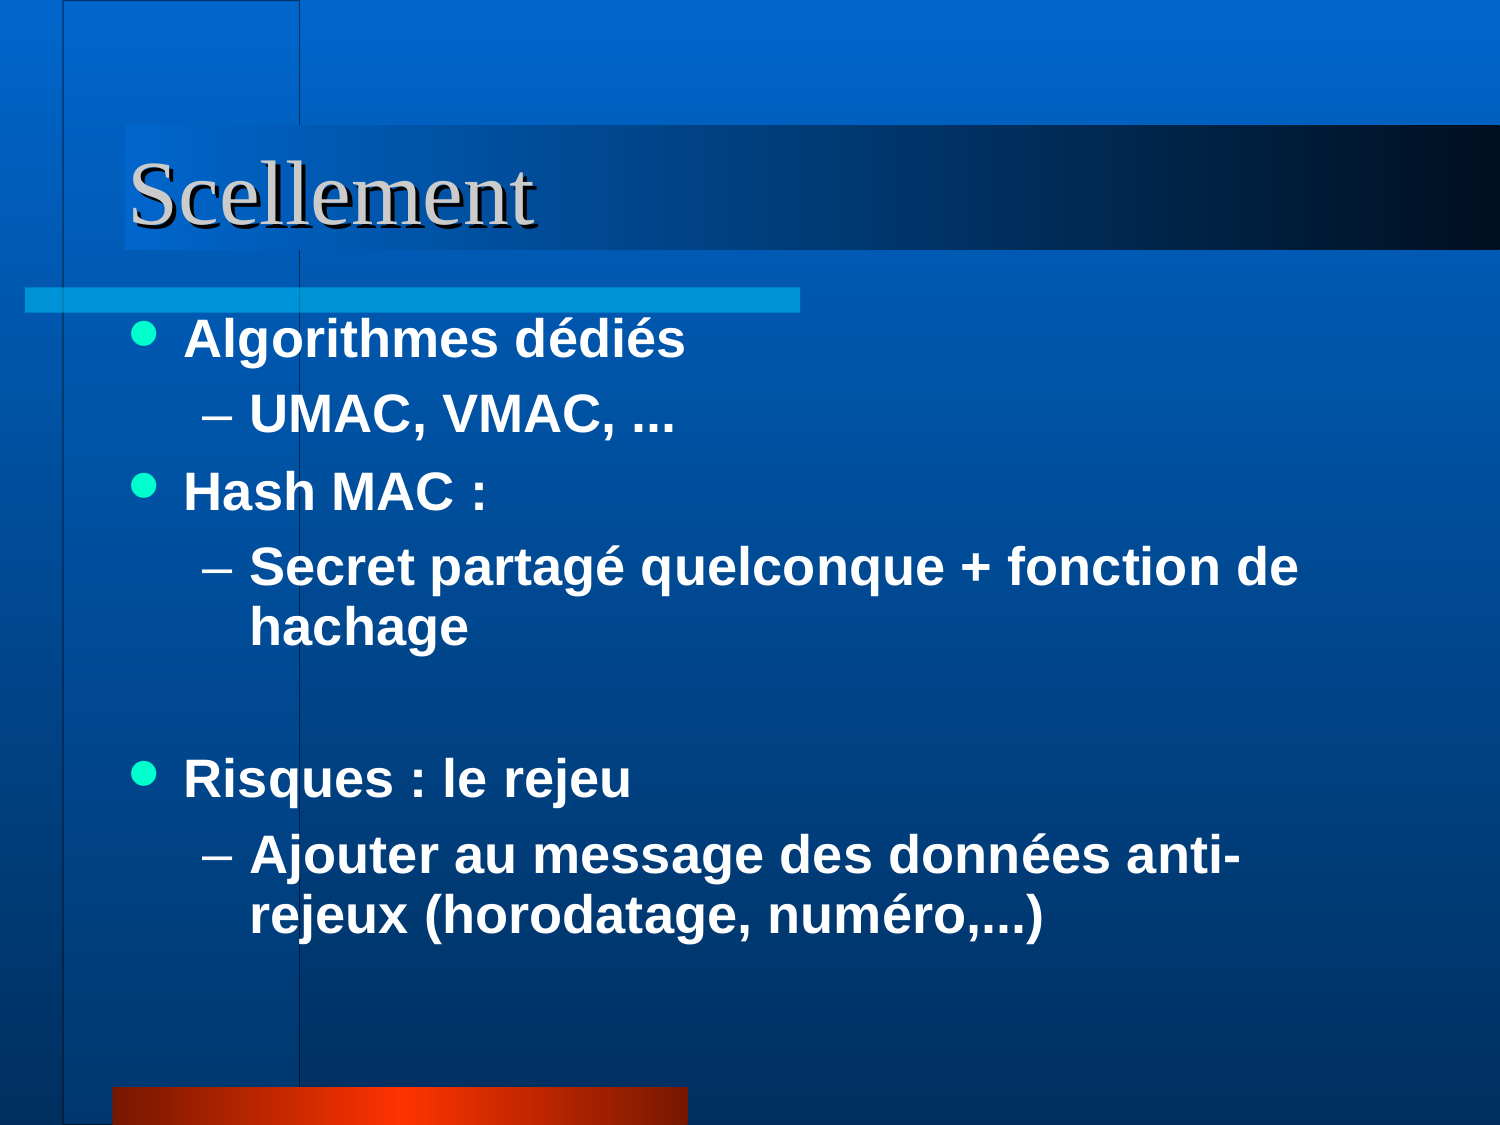

# Scellement
Algorithmes dédiés
UMAC, VMAC, ...
Hash MAC :
Secret partagé quelconque + fonction de hachage
Risques : le rejeu
Ajouter au message des données anti-rejeux (horodatage, numéro,...)